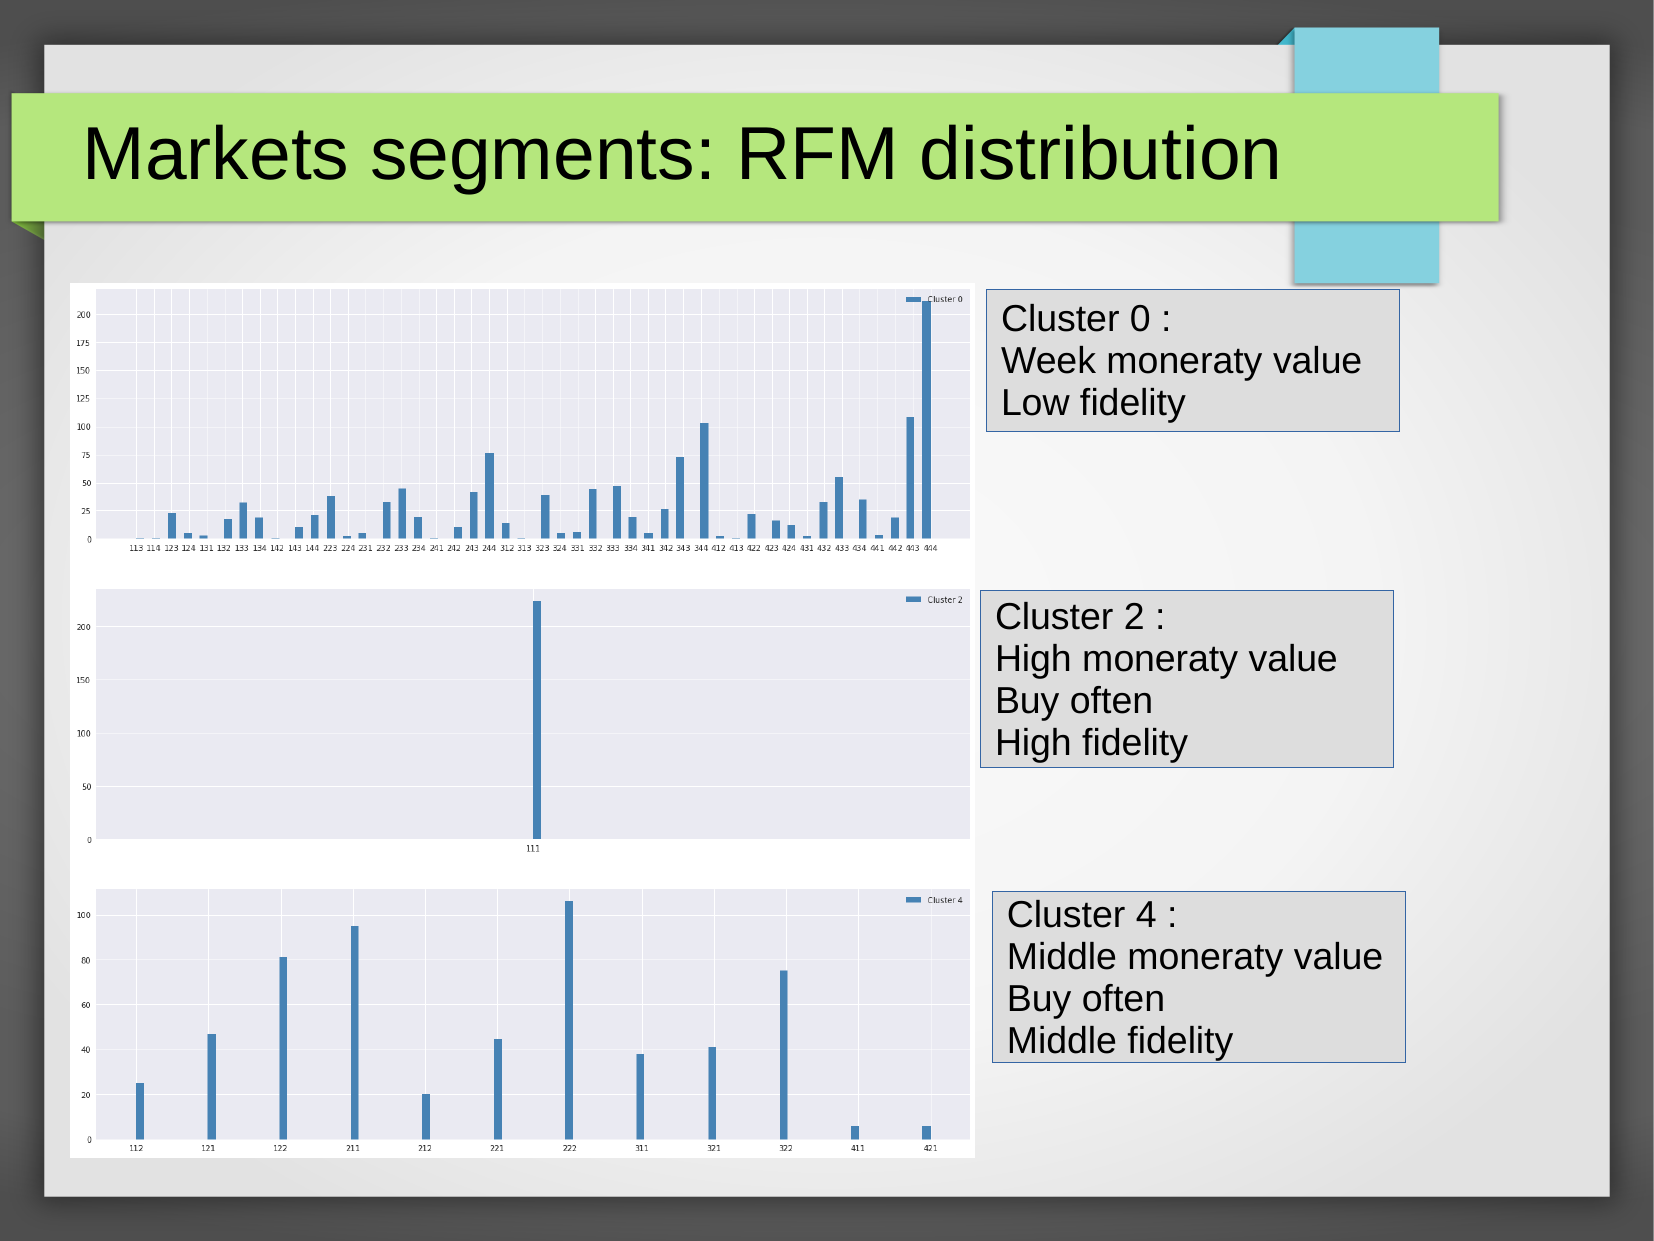

# Markets segments: RFM distribution
Cluster 0 :
Week moneraty value
Low fidelity
Cluster 2 :
High moneraty value
Buy often
High fidelity
Cluster 4 :
Middle moneraty value
Buy often
Middle fidelity